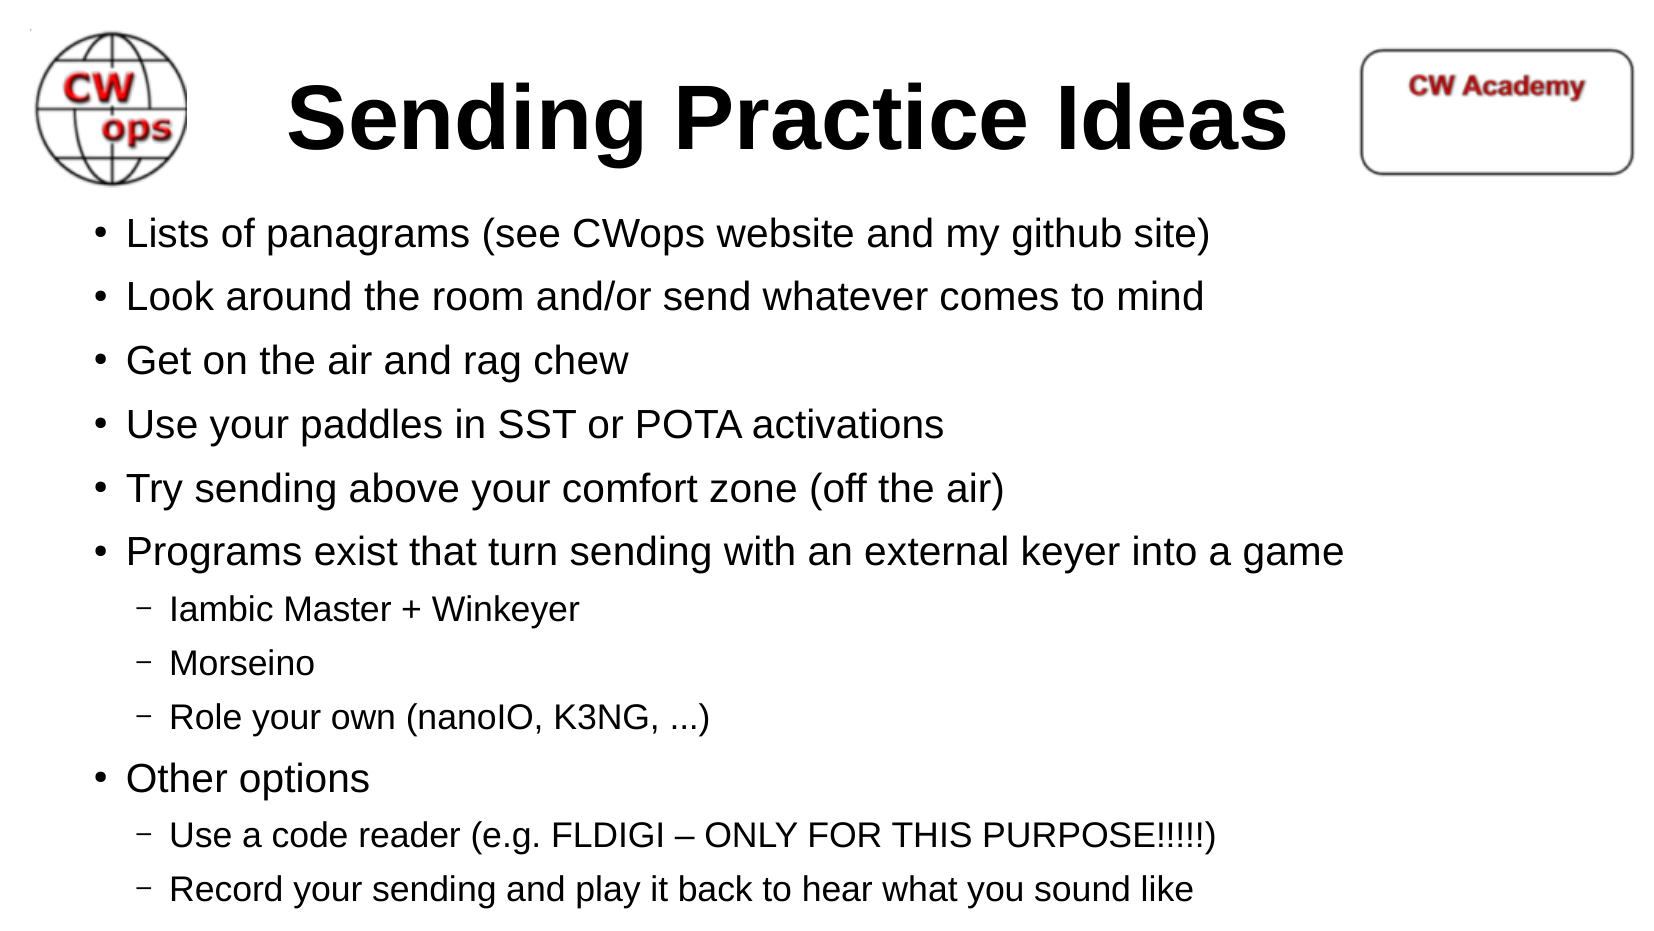

# Sending Practice Ideas
Lists of panagrams (see CWops website and my github site)
Look around the room and/or send whatever comes to mind
Get on the air and rag chew
Use your paddles in SST or POTA activations
Try sending above your comfort zone (off the air)
Programs exist that turn sending with an external keyer into a game
Iambic Master + Winkeyer
Morseino
Role your own (nanoIO, K3NG, ...)
Other options
Use a code reader (e.g. FLDIGI – ONLY FOR THIS PURPOSE!!!!!)
Record your sending and play it back to hear what you sound like